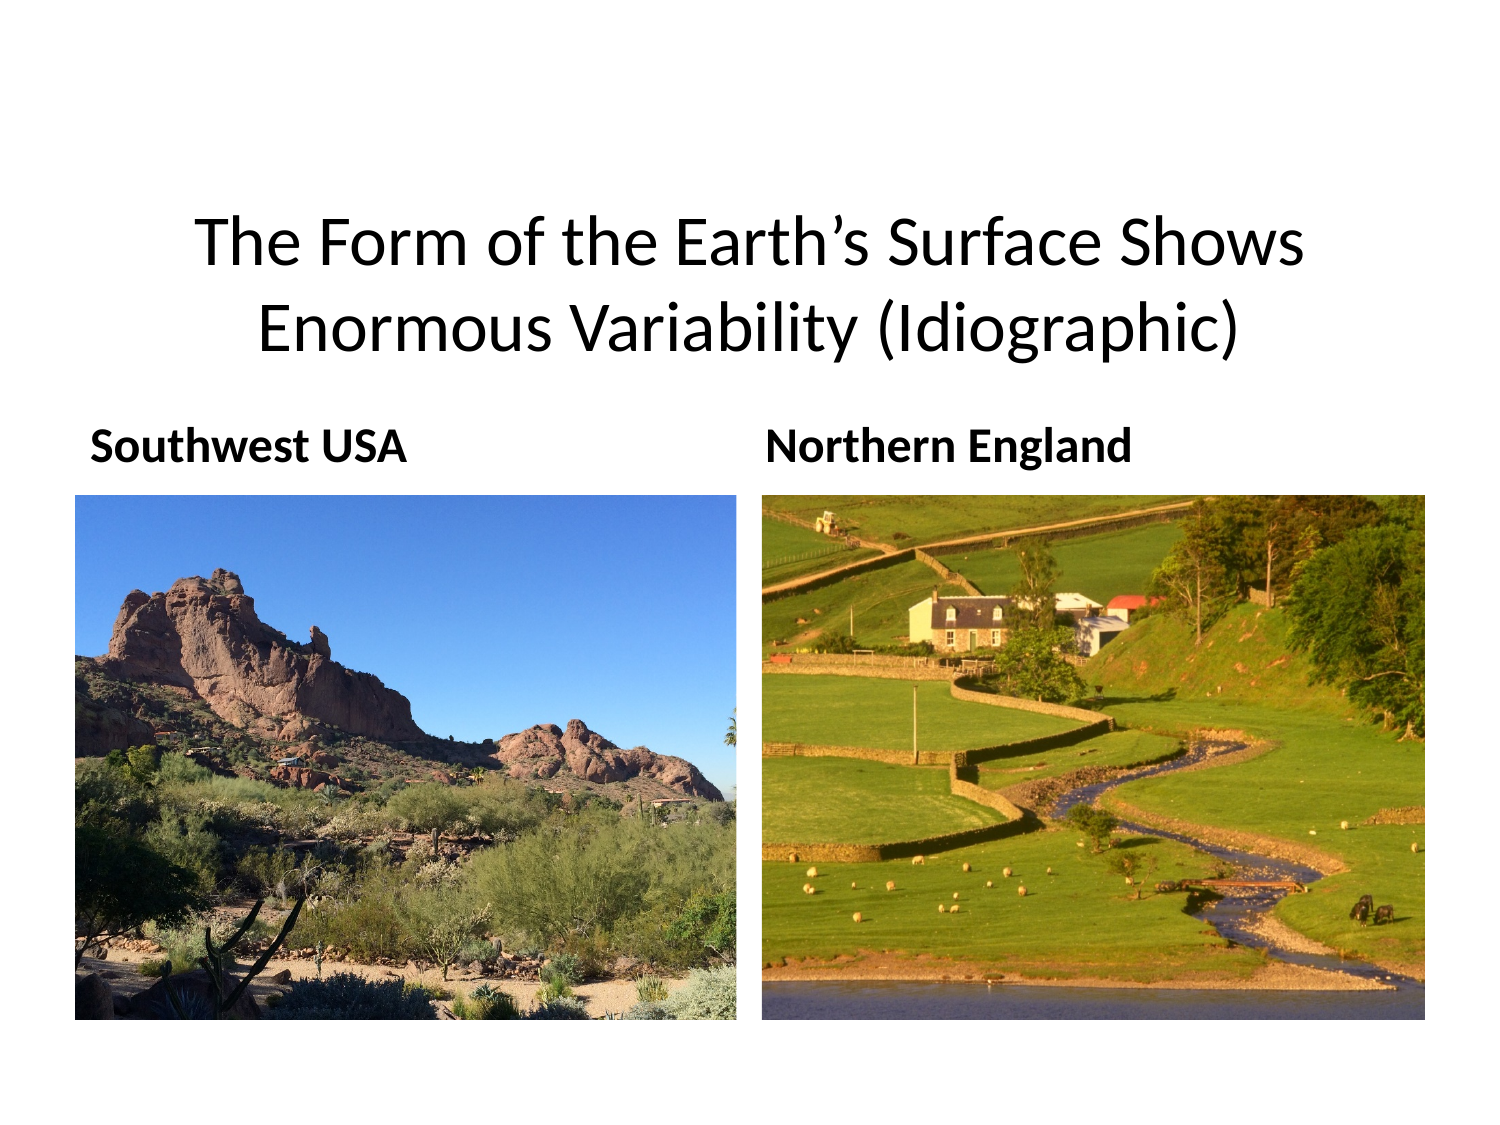

# The Form of the Earth’s Surface Shows Enormous Variability (Idiographic)
Southwest USA
Northern England